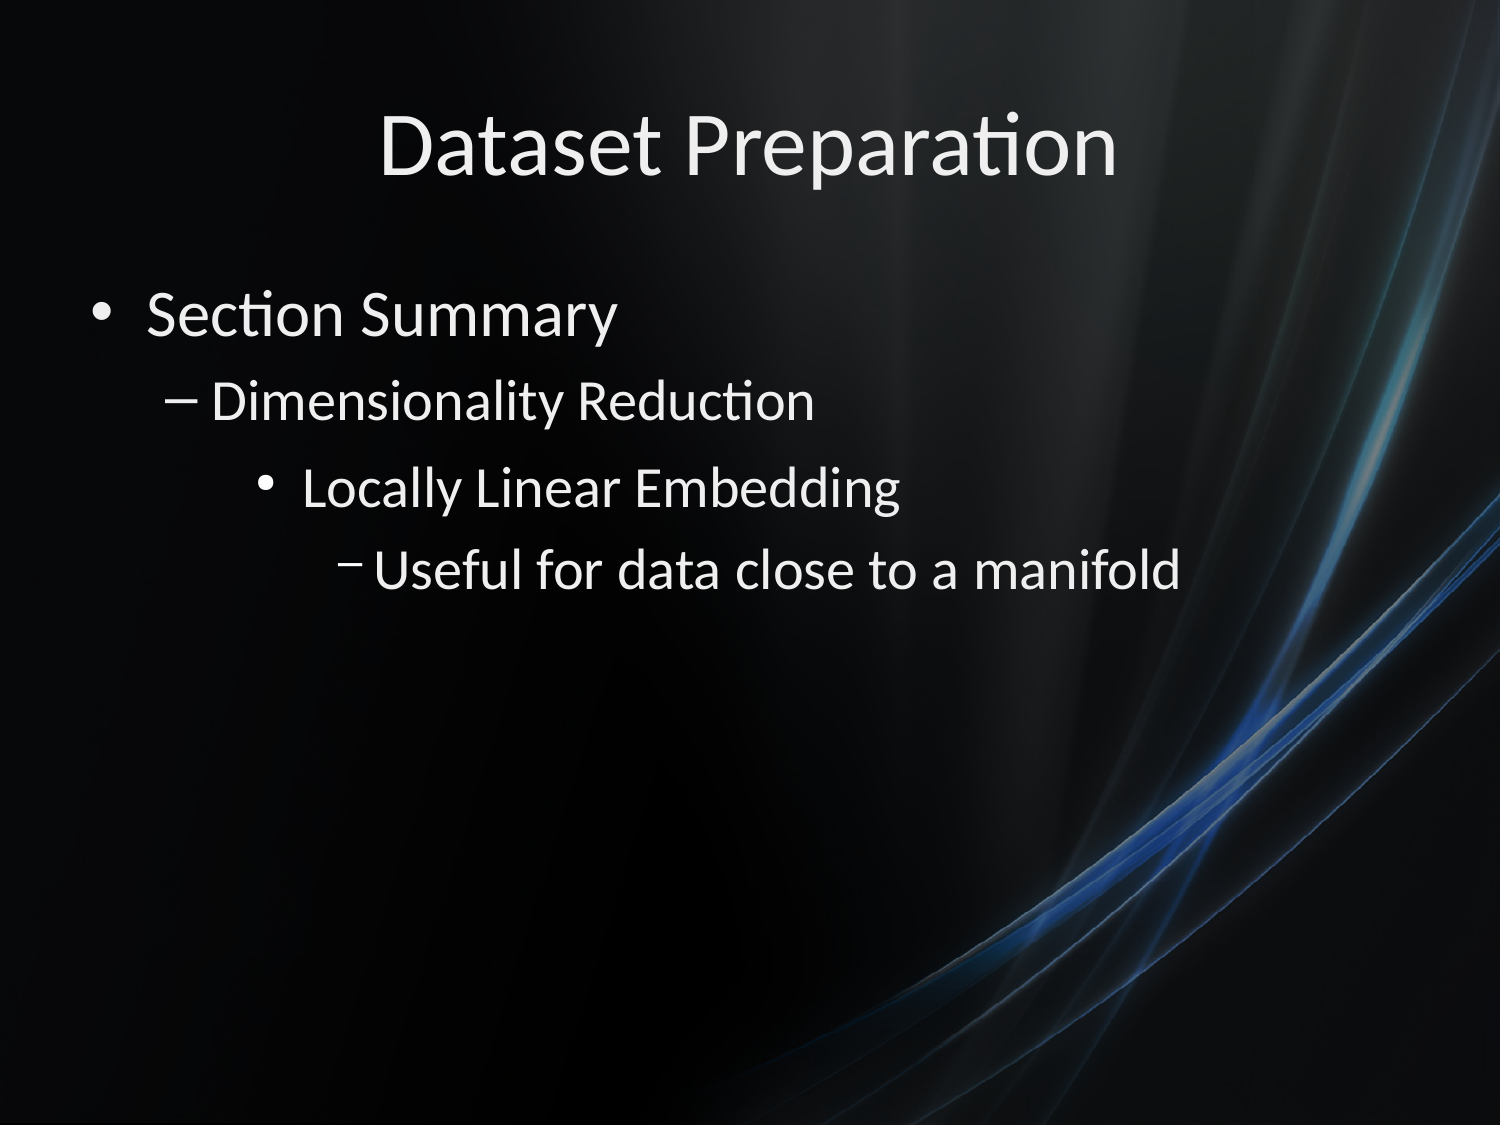

# Dataset Preparation
Section Summary
Dimensionality Reduction
Locally Linear Embedding
Useful for data close to a manifold